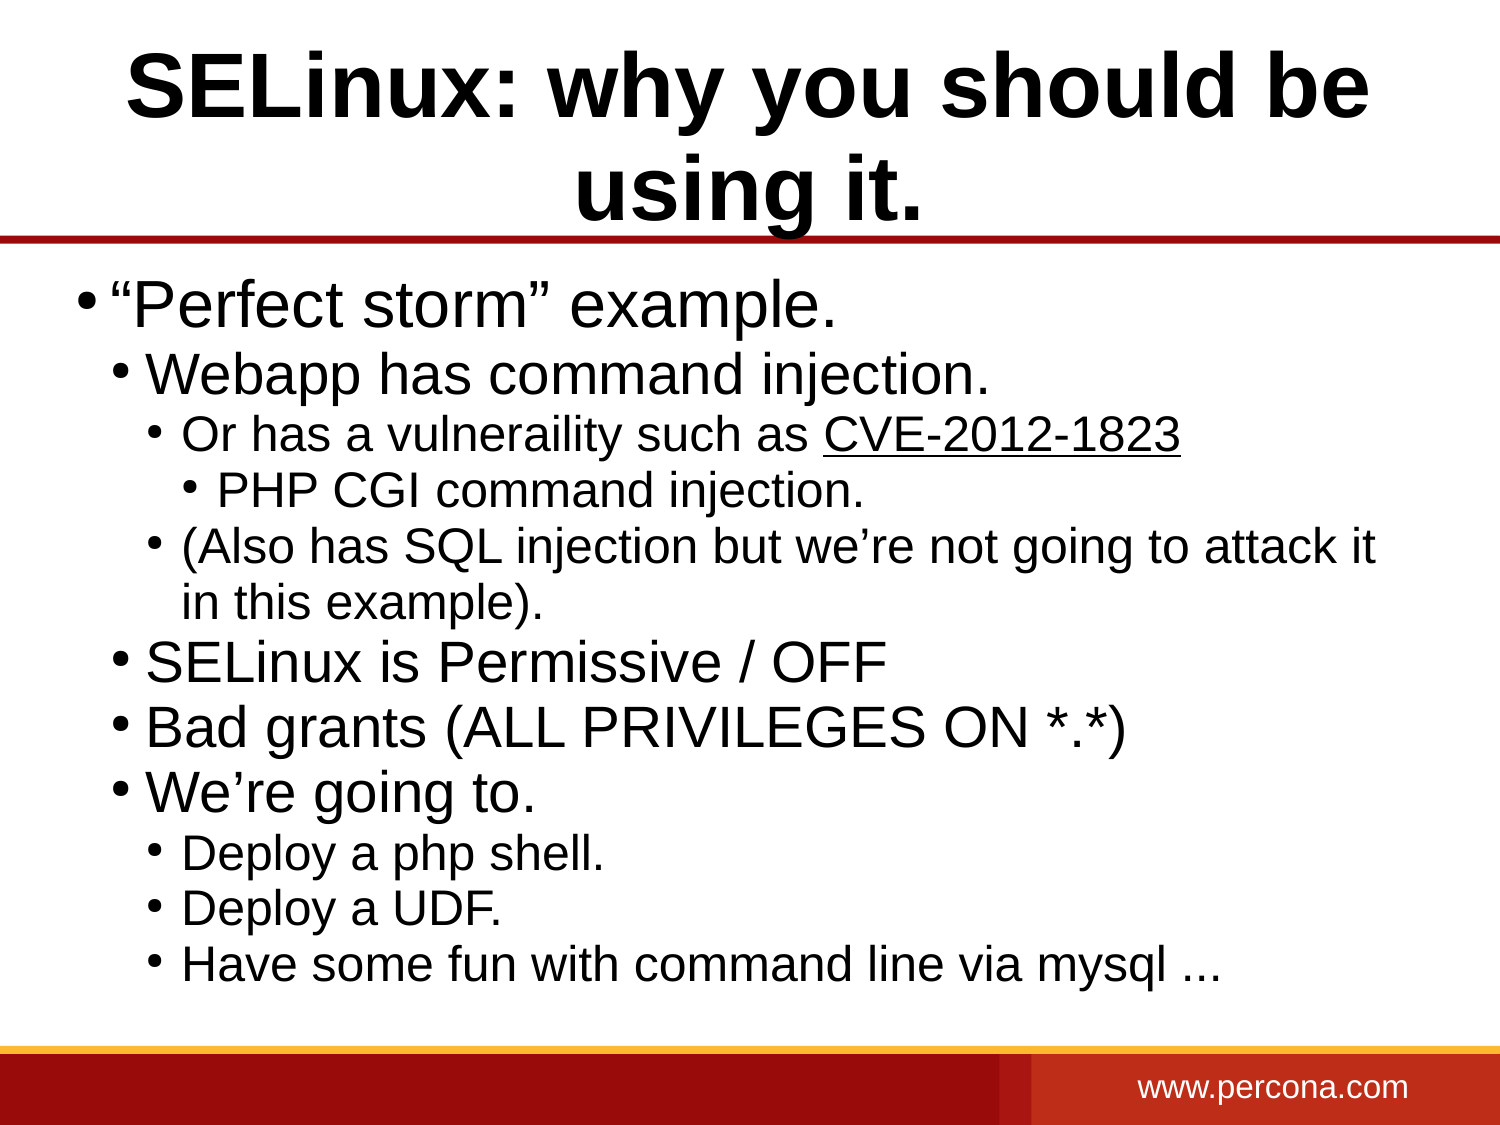

SELinux: why you should be using it.
“Perfect storm” example.
Webapp has command injection.
Or has a vulneraility such as CVE-2012-1823
PHP CGI command injection.
(Also has SQL injection but we’re not going to attack it in this example).
SELinux is Permissive / OFF
Bad grants (ALL PRIVILEGES ON *.*)
We’re going to.
Deploy a php shell.
Deploy a UDF.
Have some fun with command line via mysql ...